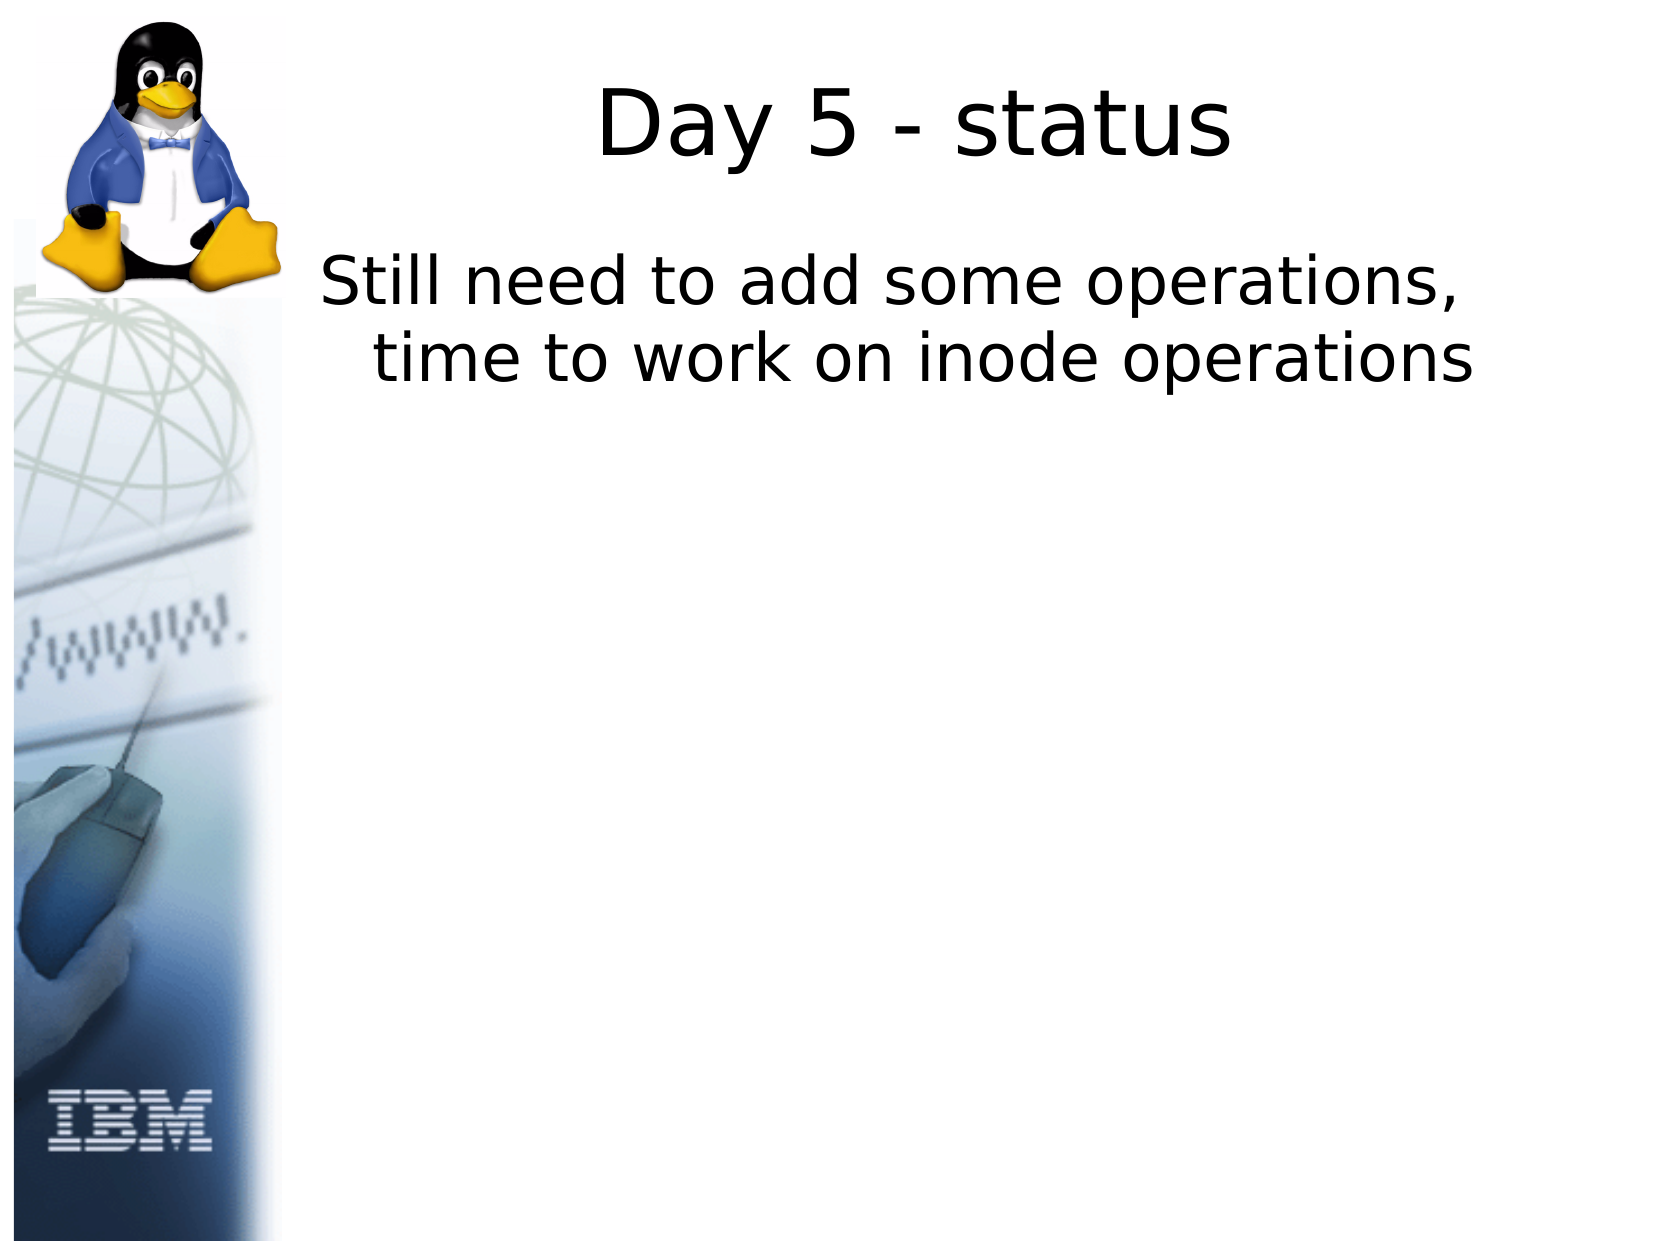

# Day 5 - status
Still need to add some operations, time to work on inode operations